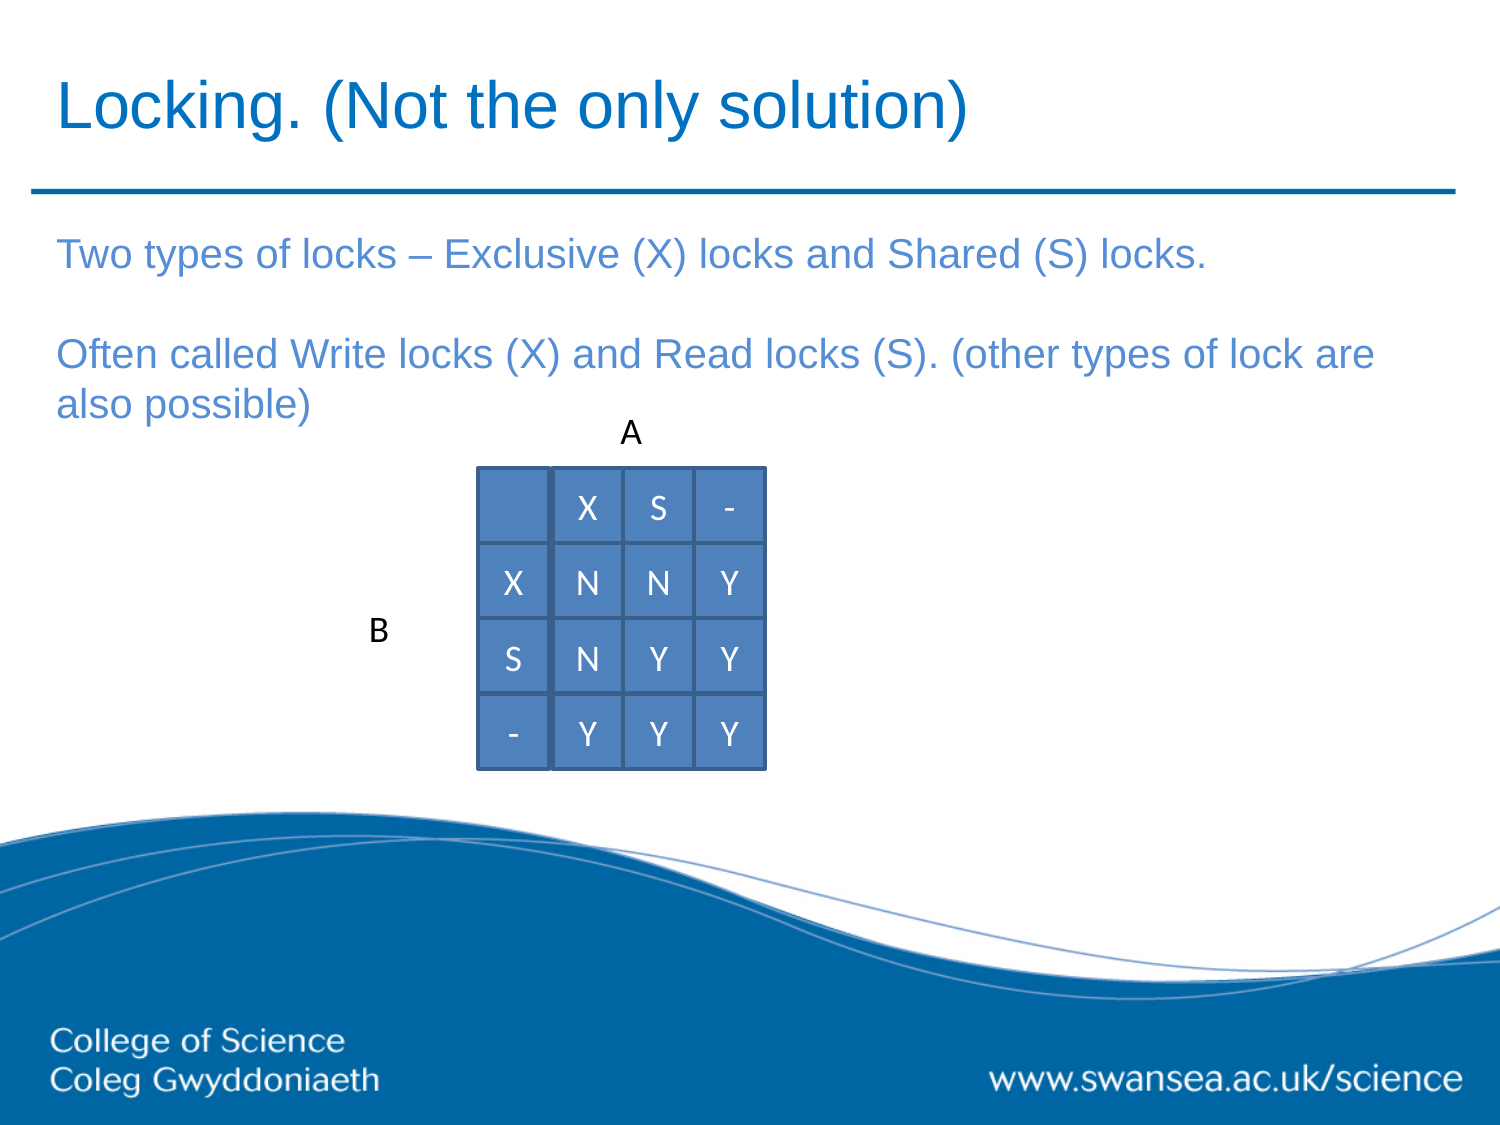

Locking. (Not the only solution)
Two types of locks – Exclusive (X) locks and Shared (S) locks.
Often called Write locks (X) and Read locks (S). (other types of lock are also possible)
A
X
S
-
X
N
N
Y
S
N
Y
Y
-
Y
Y
Y
B